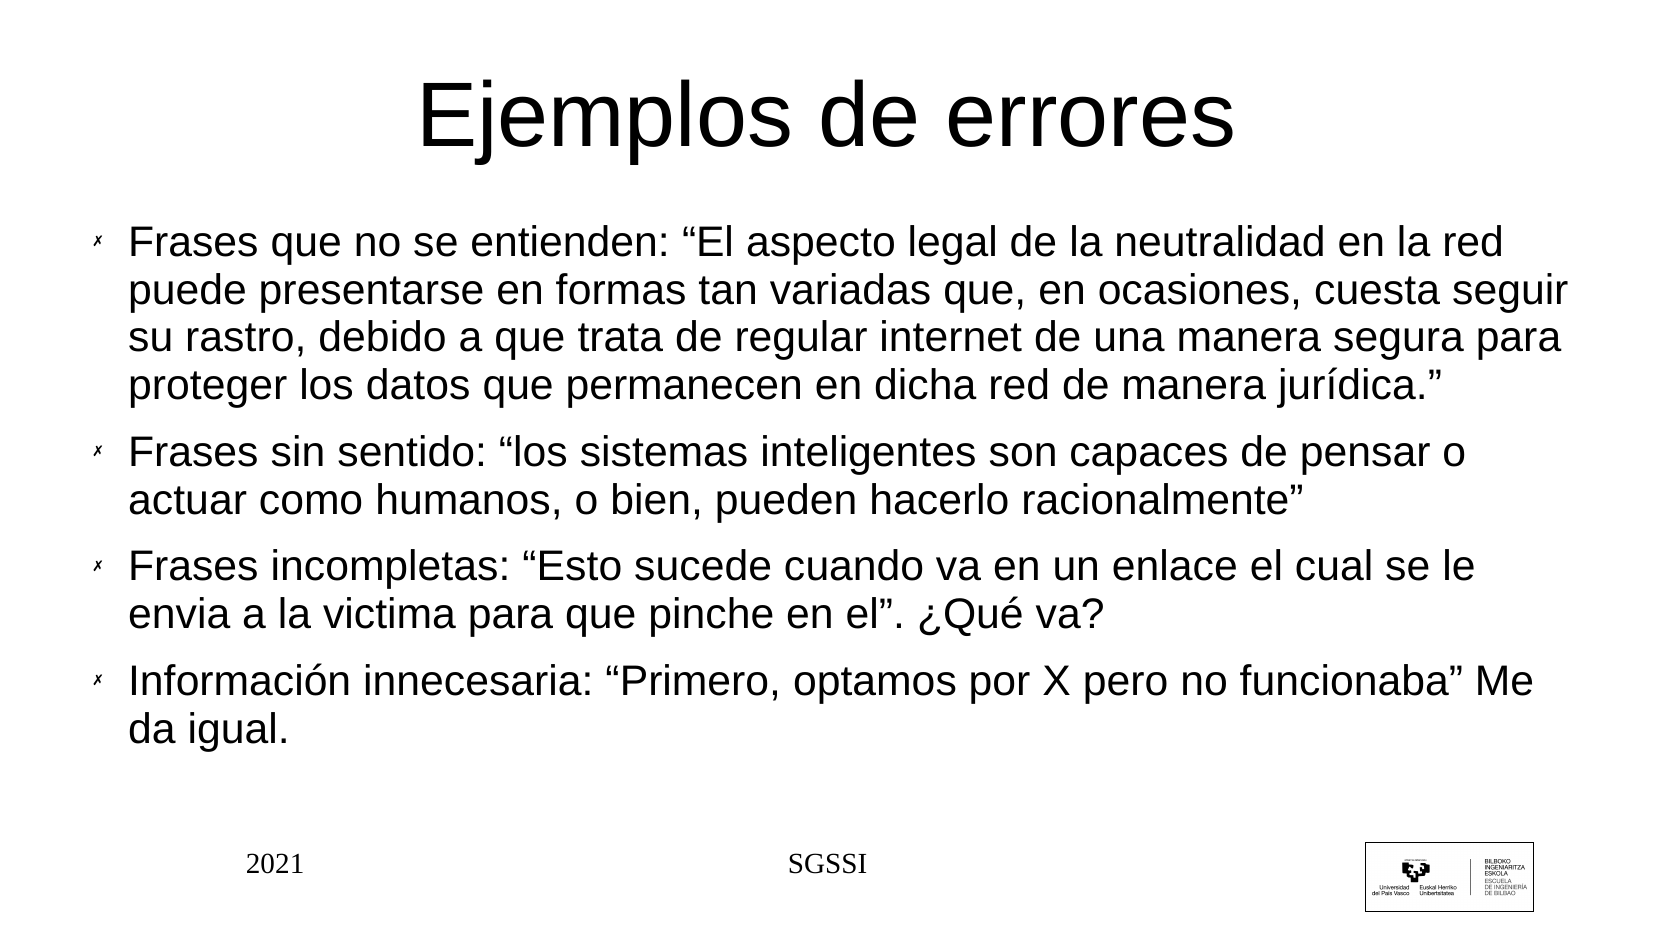

# Ejemplos de errores
Frases que no se entienden: “El aspecto legal de la neutralidad en la red puede presentarse en formas tan variadas que, en ocasiones, cuesta seguir su rastro, debido a que trata de regular internet de una manera segura para proteger los datos que permanecen en dicha red de manera jurídica.”
Frases sin sentido: “los sistemas inteligentes son capaces de pensar o actuar como humanos, o bien, pueden hacerlo racionalmente”
Frases incompletas: “Esto sucede cuando va en un enlace el cual se le envia a la victima para que pinche en el”. ¿Qué va?
Información innecesaria: “Primero, optamos por X pero no funcionaba” Me da igual.